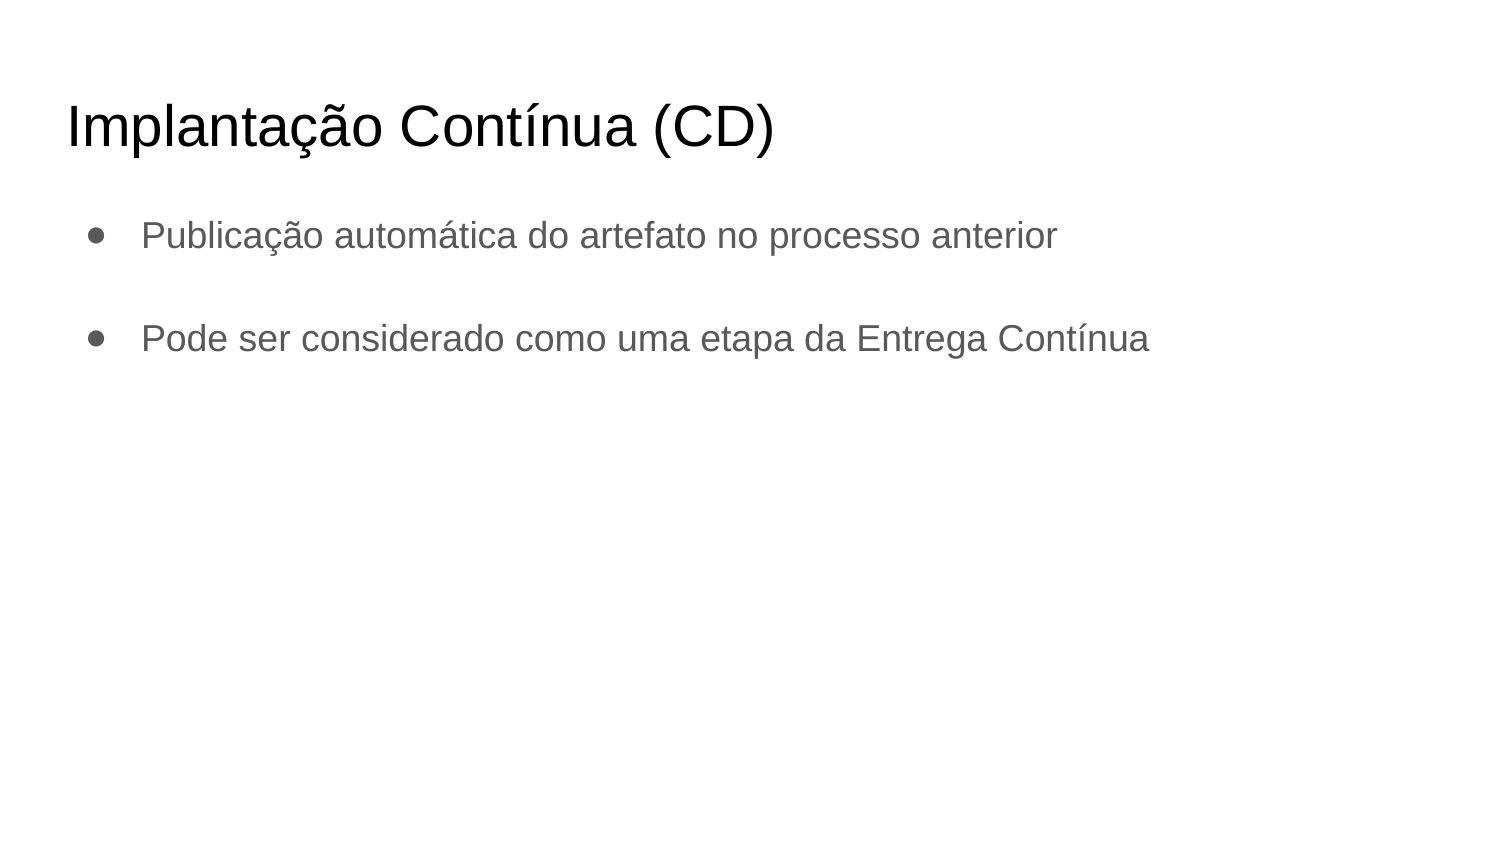

# Implantação Contínua (CD)
Publicação automática do artefato no processo anterior
Pode ser considerado como uma etapa da Entrega Contínua